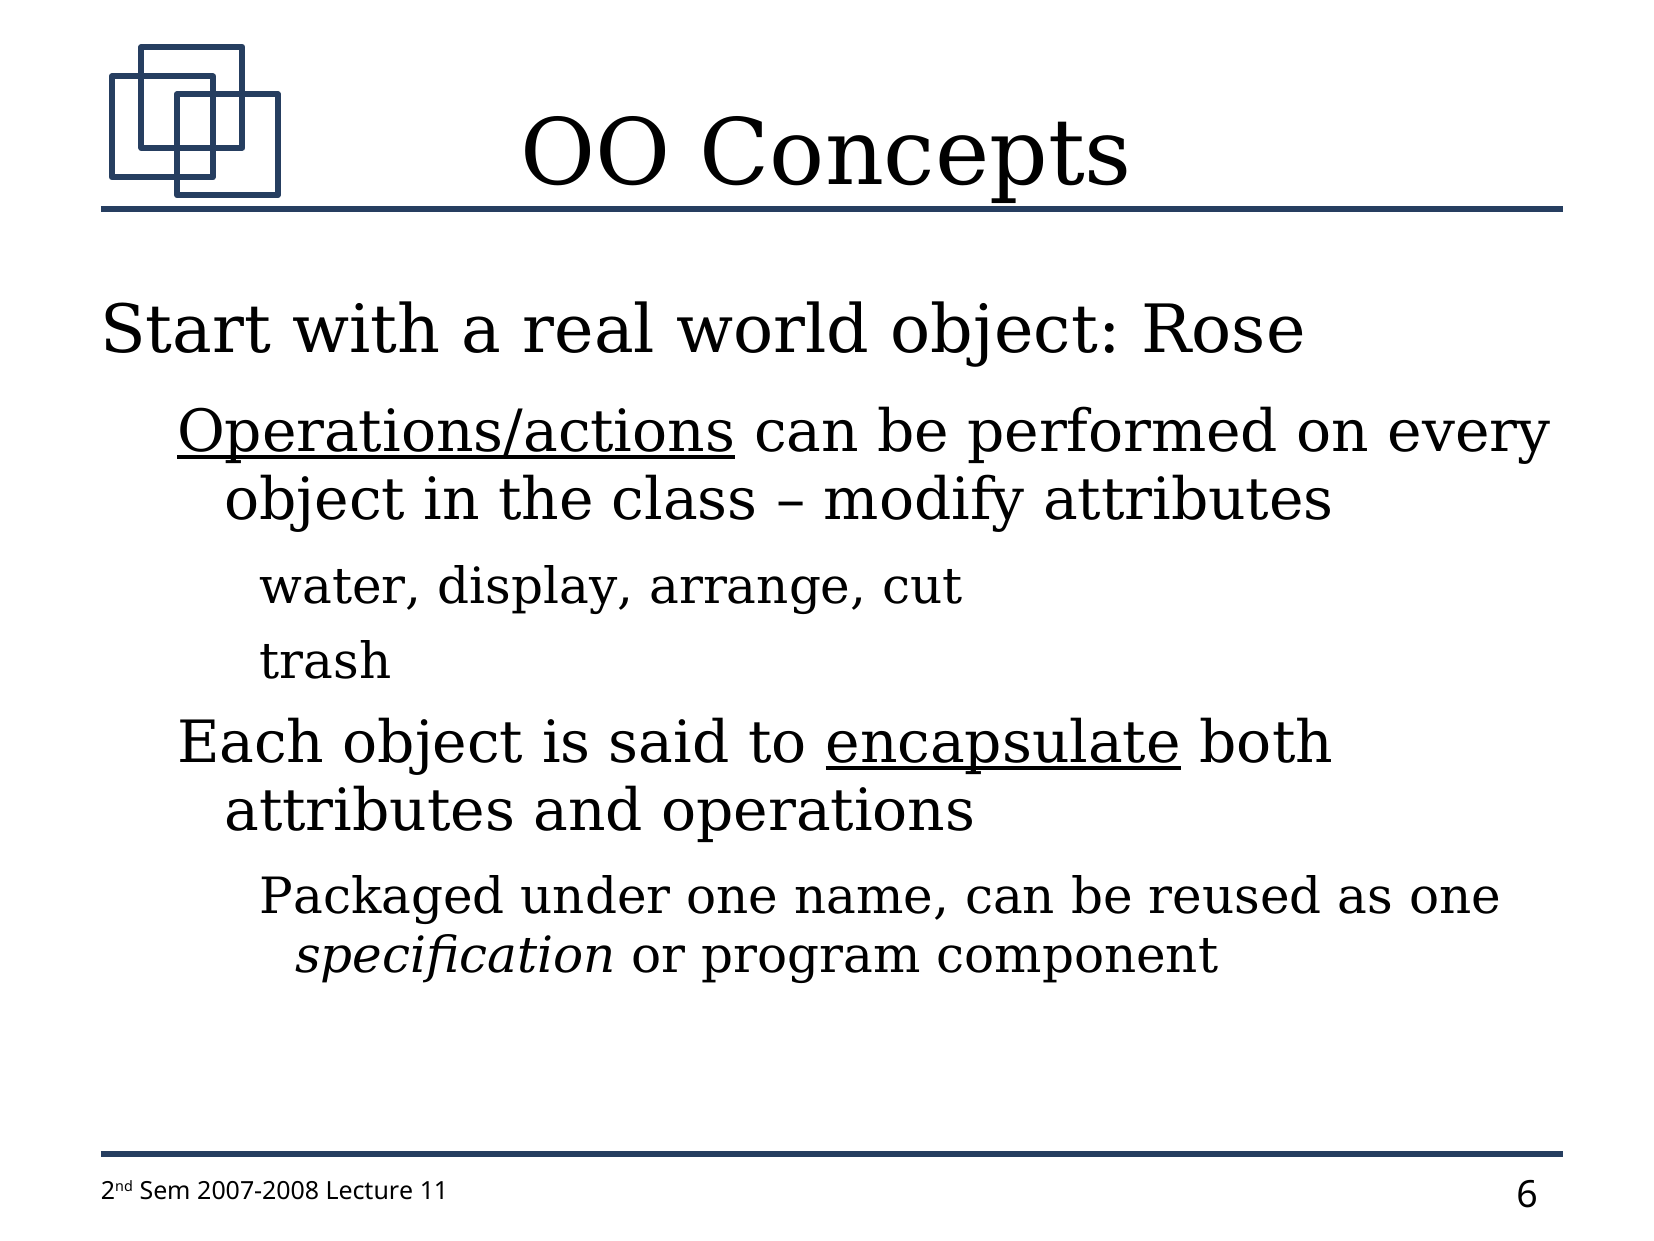

# OO Concepts
Start with a real world object: Rose
Operations/actions can be performed on every object in the class – modify attributes
water, display, arrange, cut
trash
Each object is said to encapsulate both attributes and operations
Packaged under one name, can be reused as one specification or program component